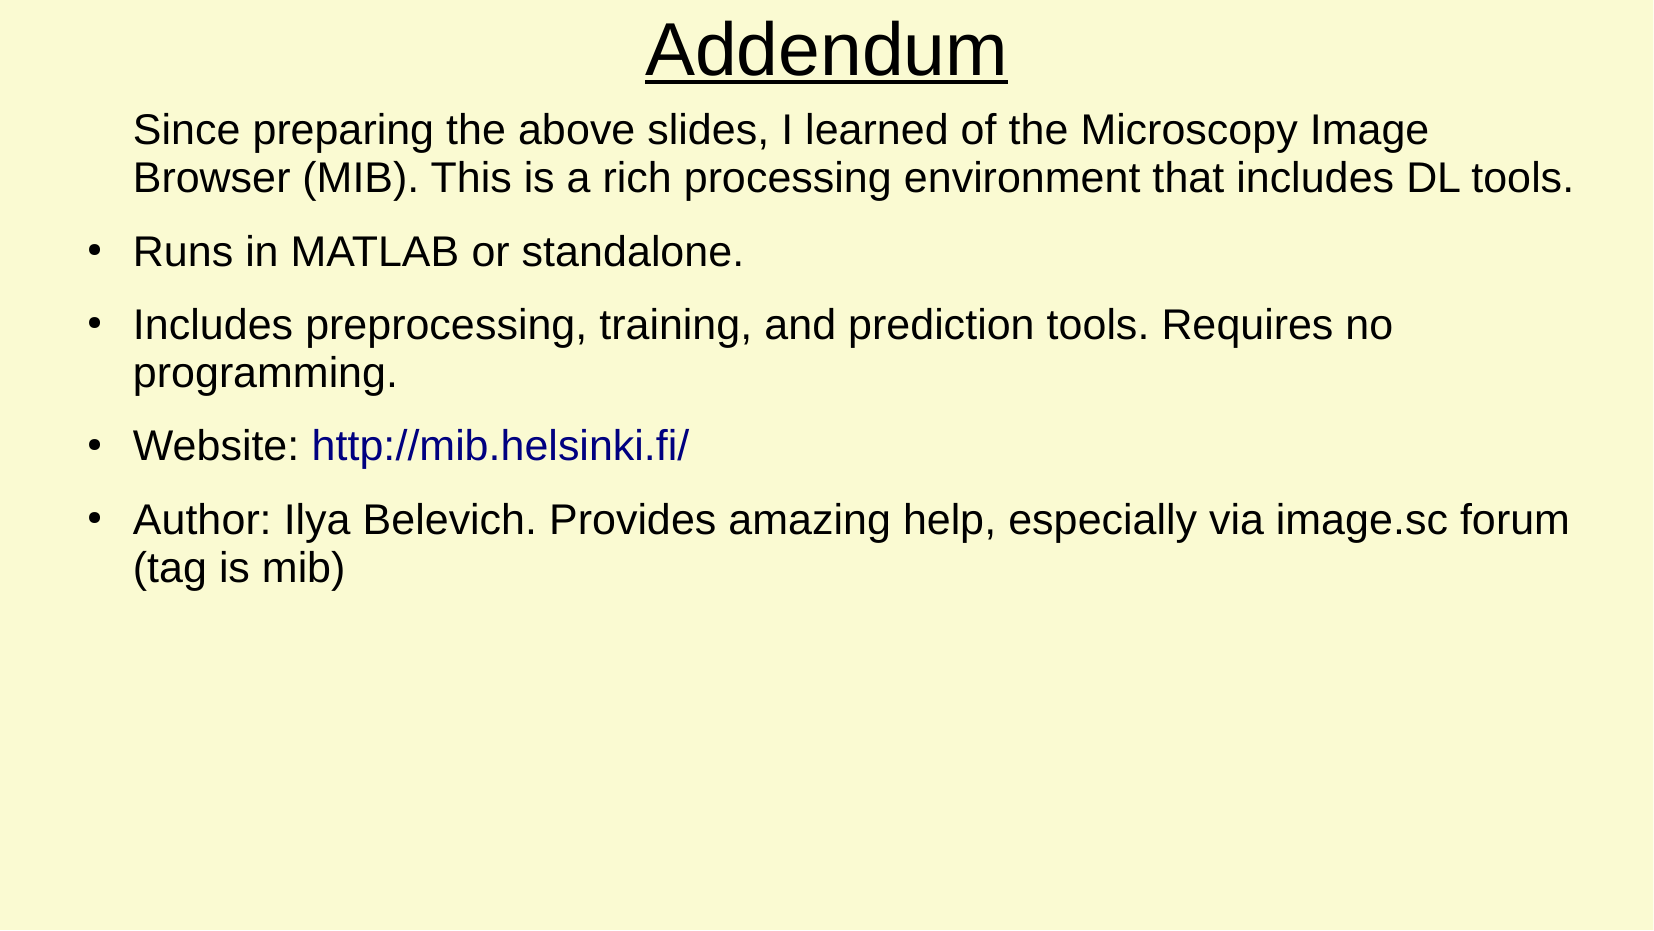

# Addendum
Since preparing the above slides, I learned of the Microscopy Image Browser (MIB). This is a rich processing environment that includes DL tools.
Runs in MATLAB or standalone.
Includes preprocessing, training, and prediction tools. Requires no programming.
Website: http://mib.helsinki.fi/
Author: Ilya Belevich. Provides amazing help, especially via image.sc forum (tag is mib)